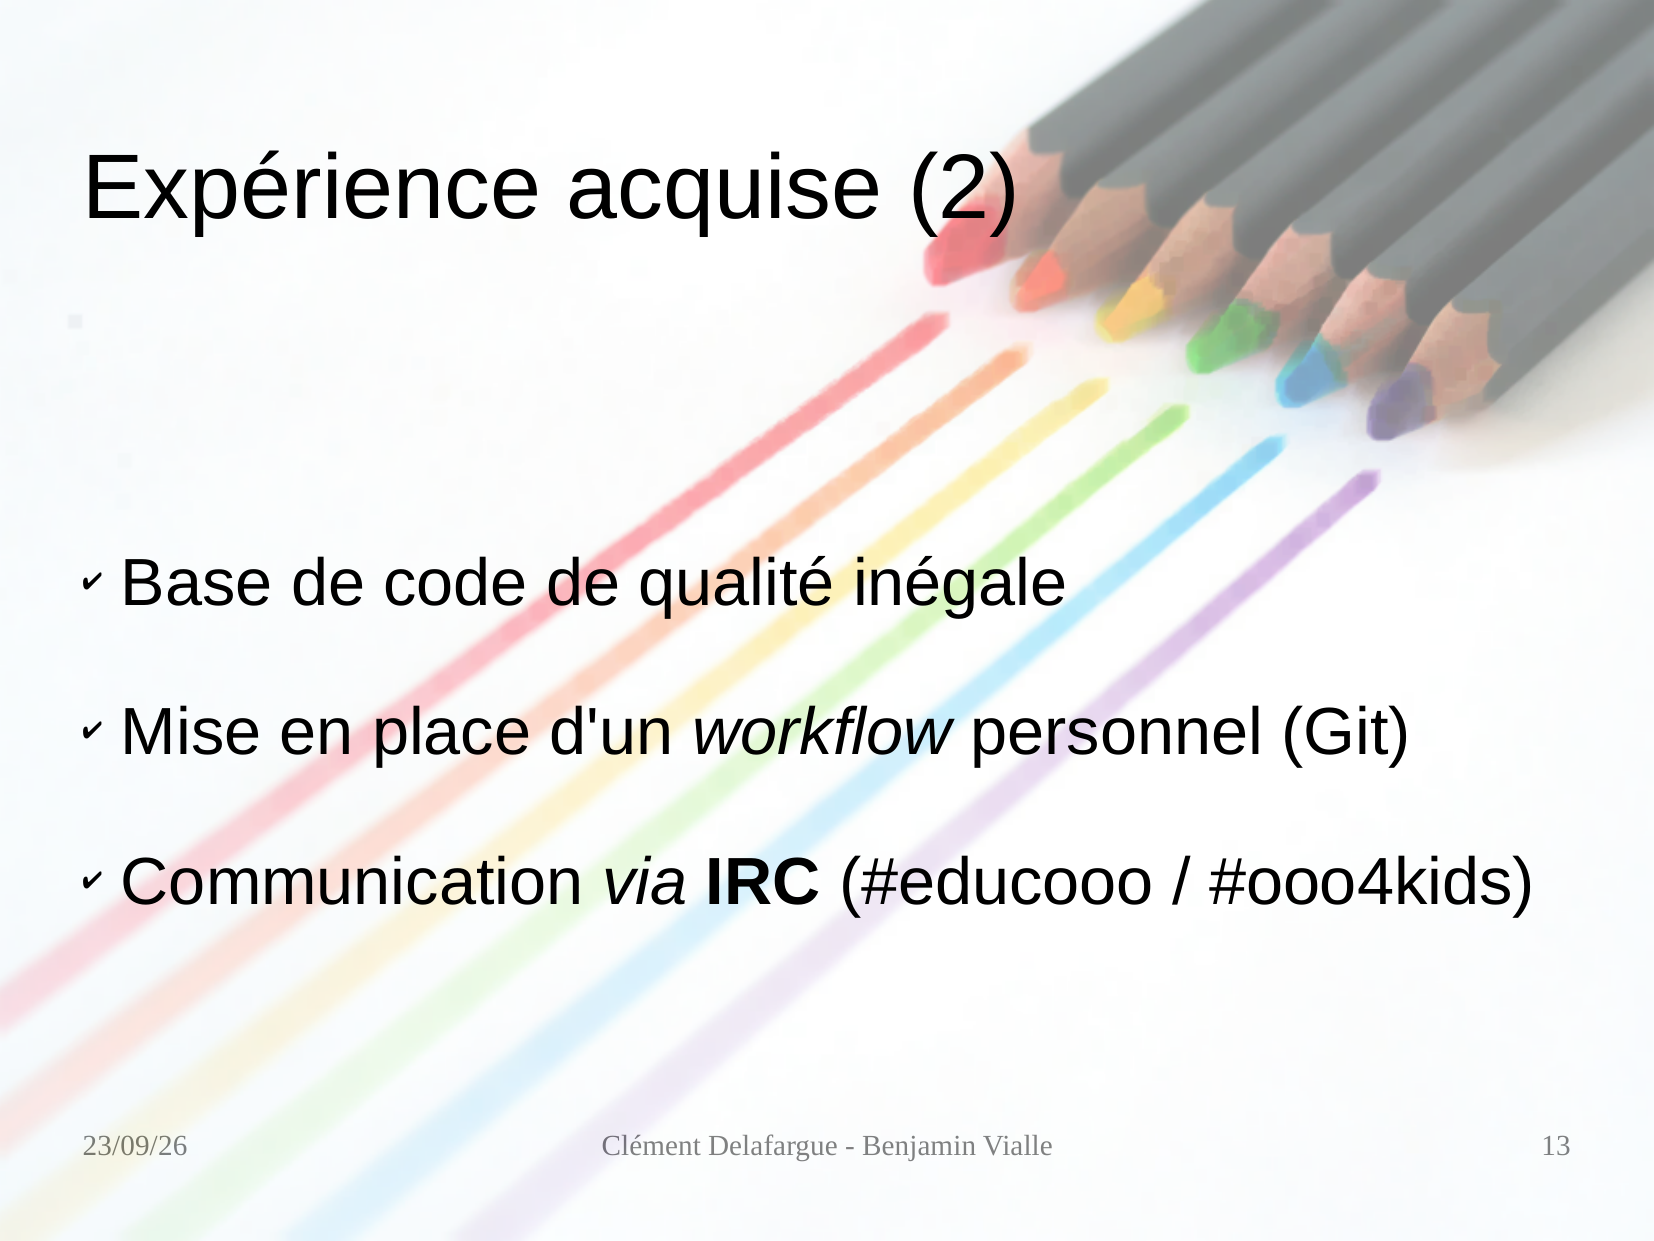

# Expérience acquise (2)
 Base de code de qualité inégale
 Mise en place d'un workflow personnel (Git)
 Communication via IRC (#educooo / #ooo4kids)
Clément Delafargue - Benjamin Vialle
13